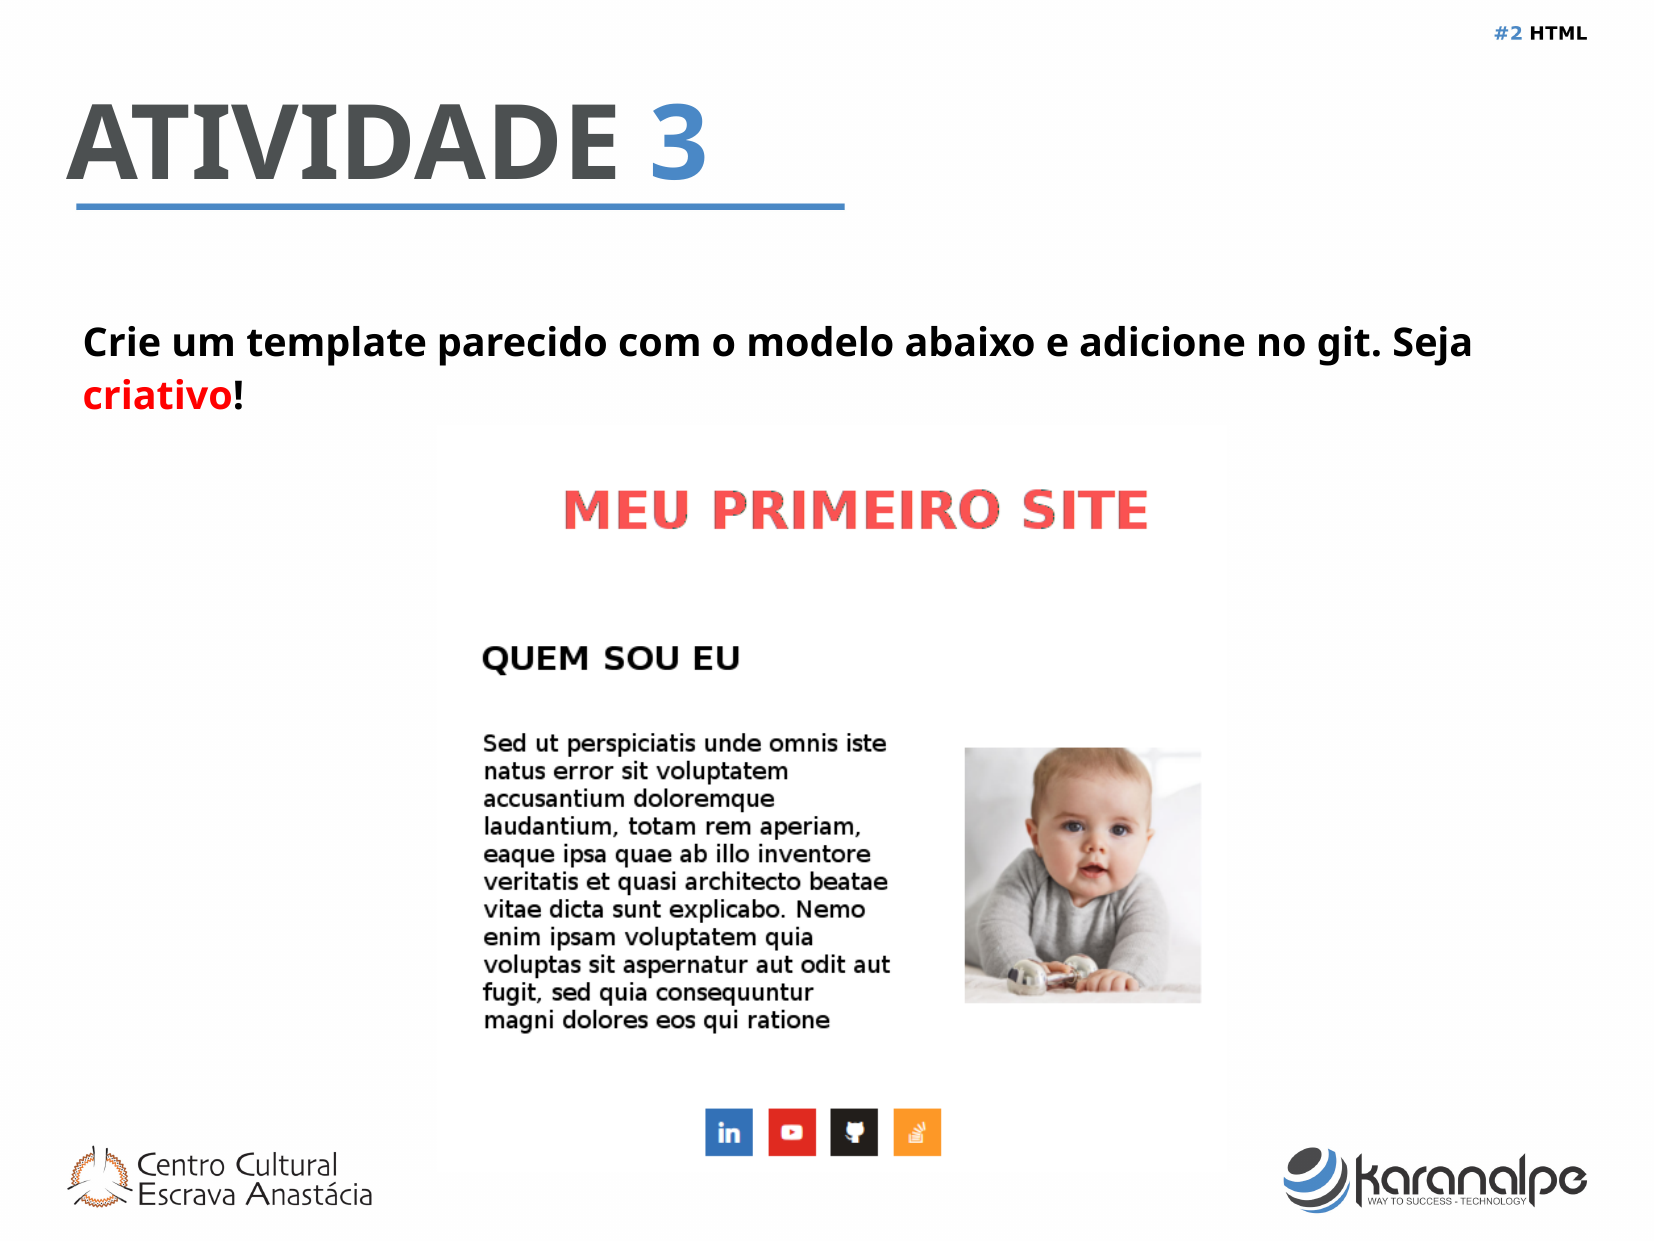

ATIVIDADE 3
# Crie um template parecido com o modelo abaixo e adicione no git. Seja criativo!